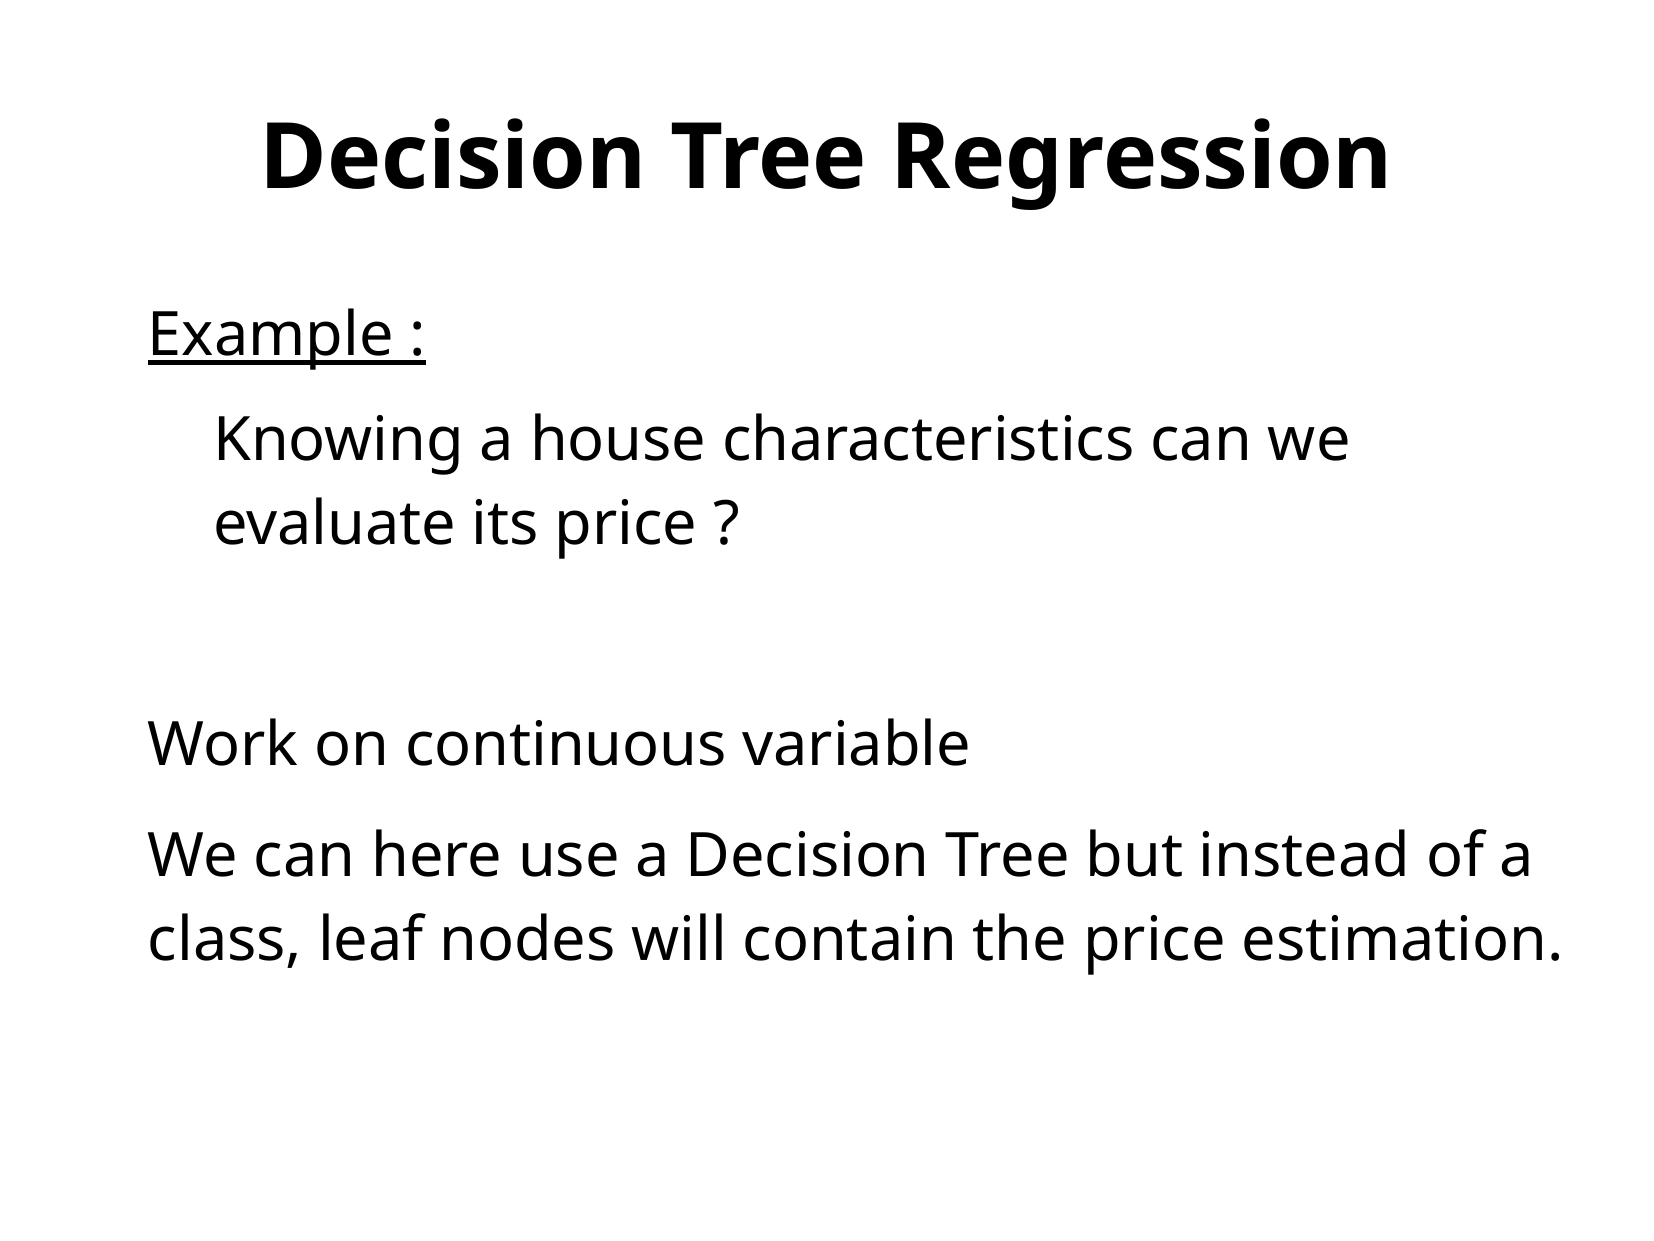

# Decision Tree Regression
Example :
Knowing a house characteristics can we evaluate its price ?
Work on continuous variable
We can here use a Decision Tree but instead of a class, leaf nodes will contain the price estimation.